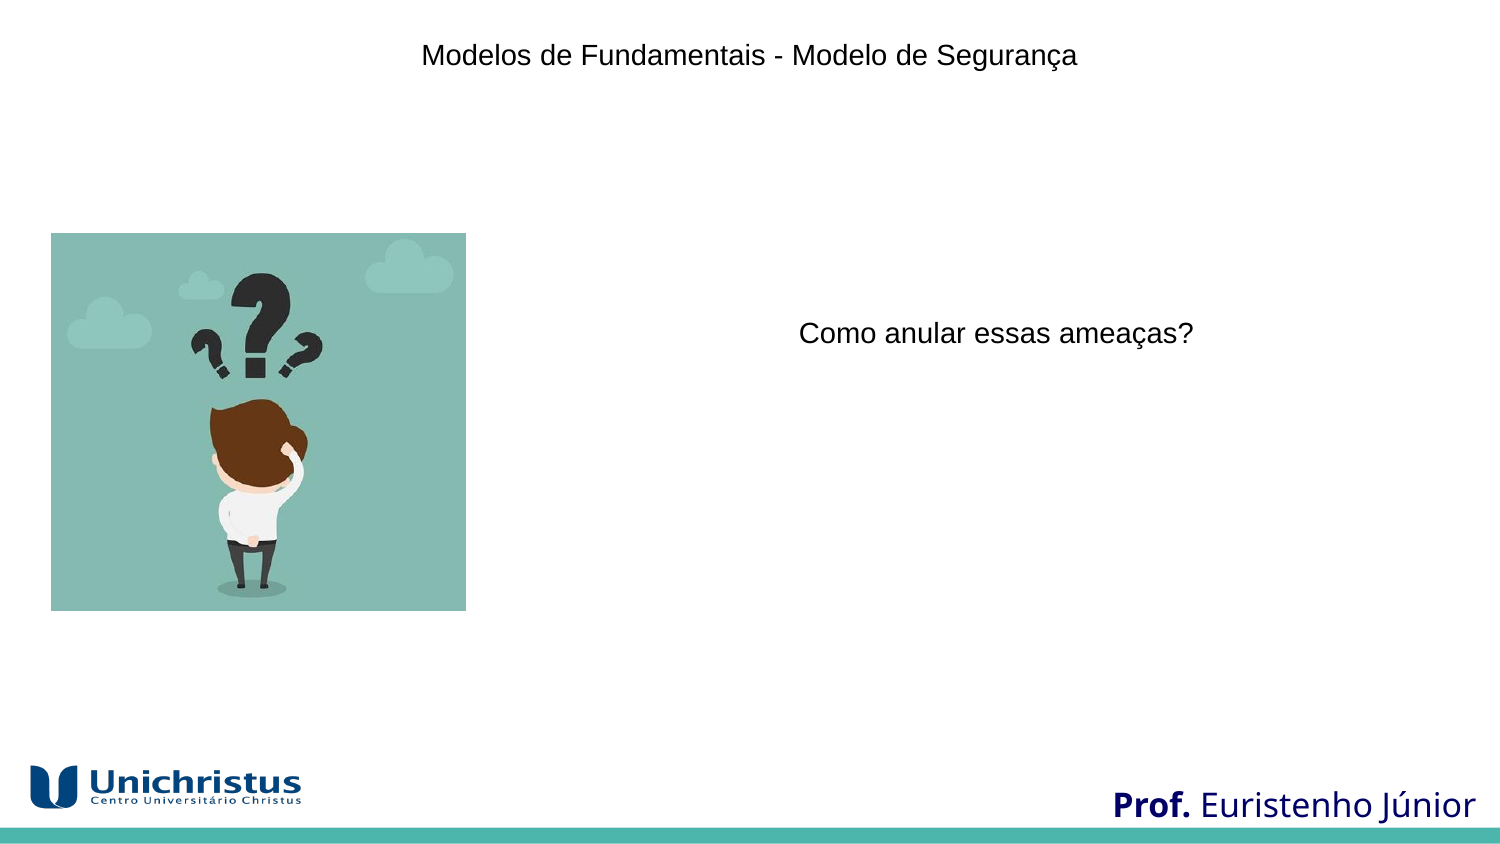

# Modelos de Fundamentais - Modelo de Segurança
Como anular essas ameaças?
Prof. Euristenho Júnior